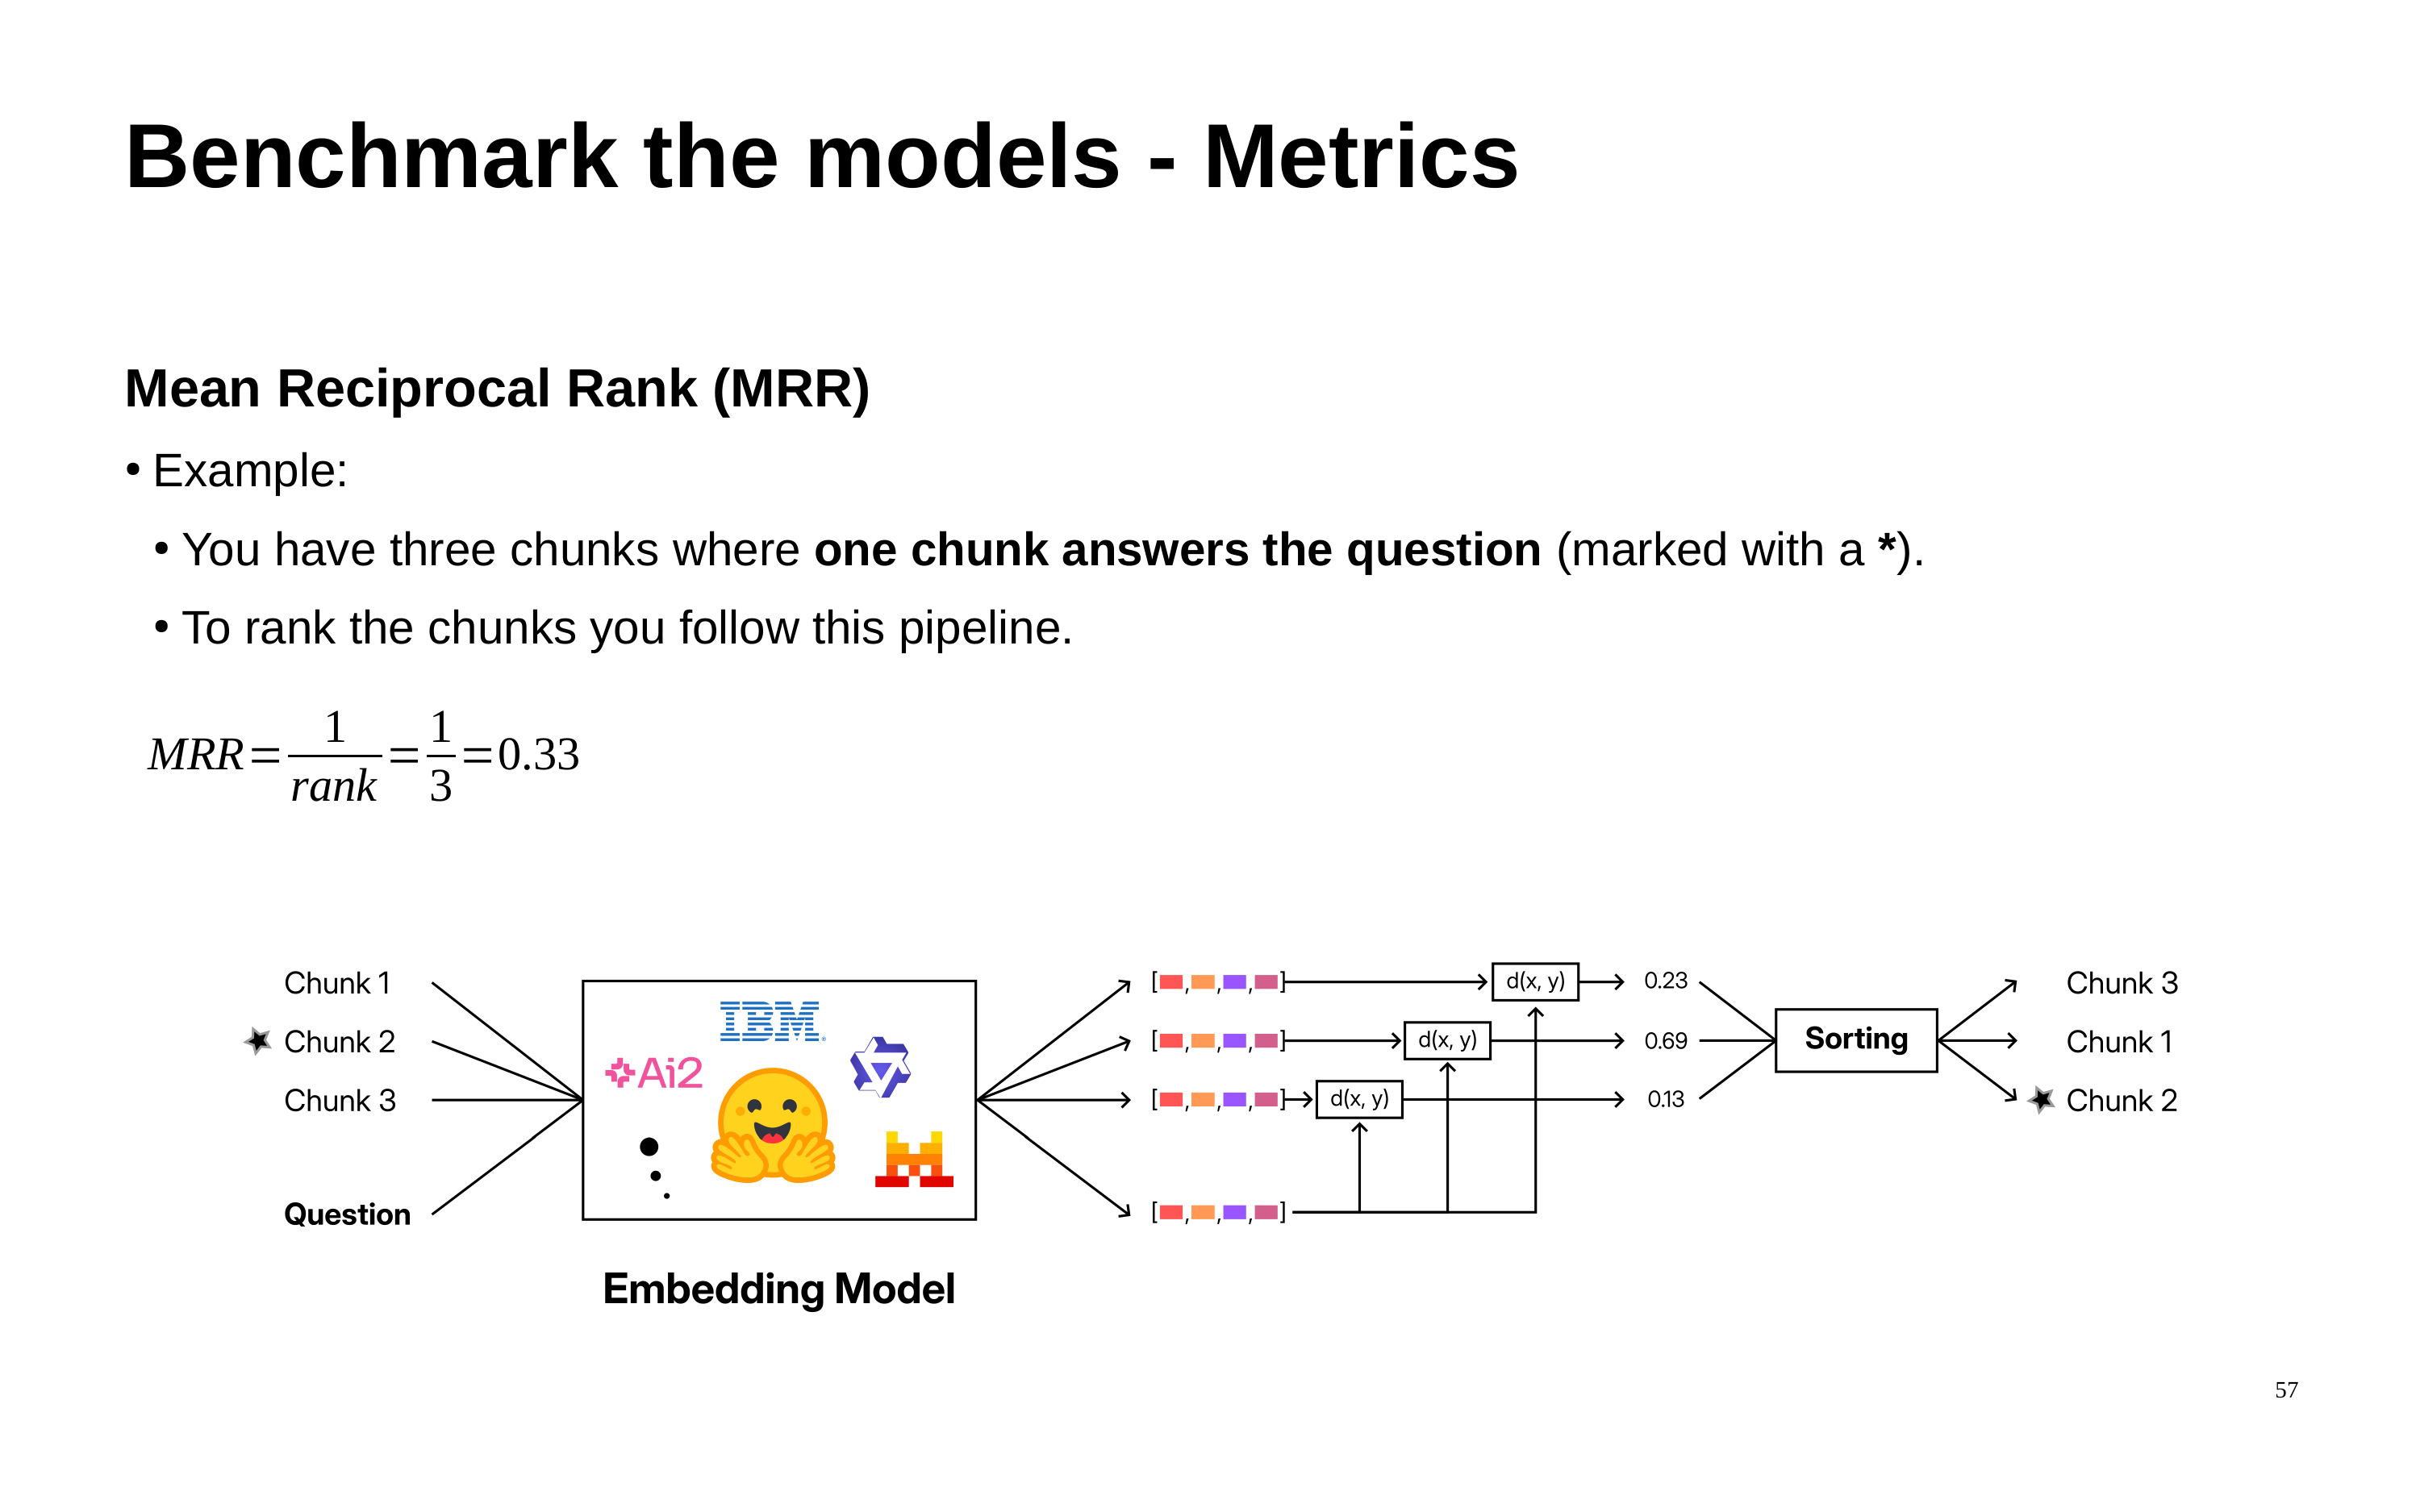

Benchmark the models - Metrics
Mean Reciprocal Rank (MRR)
Example:
You have three chunks where one chunk answers the question (marked with a *).
To rank the chunks you follow this pipeline.
57